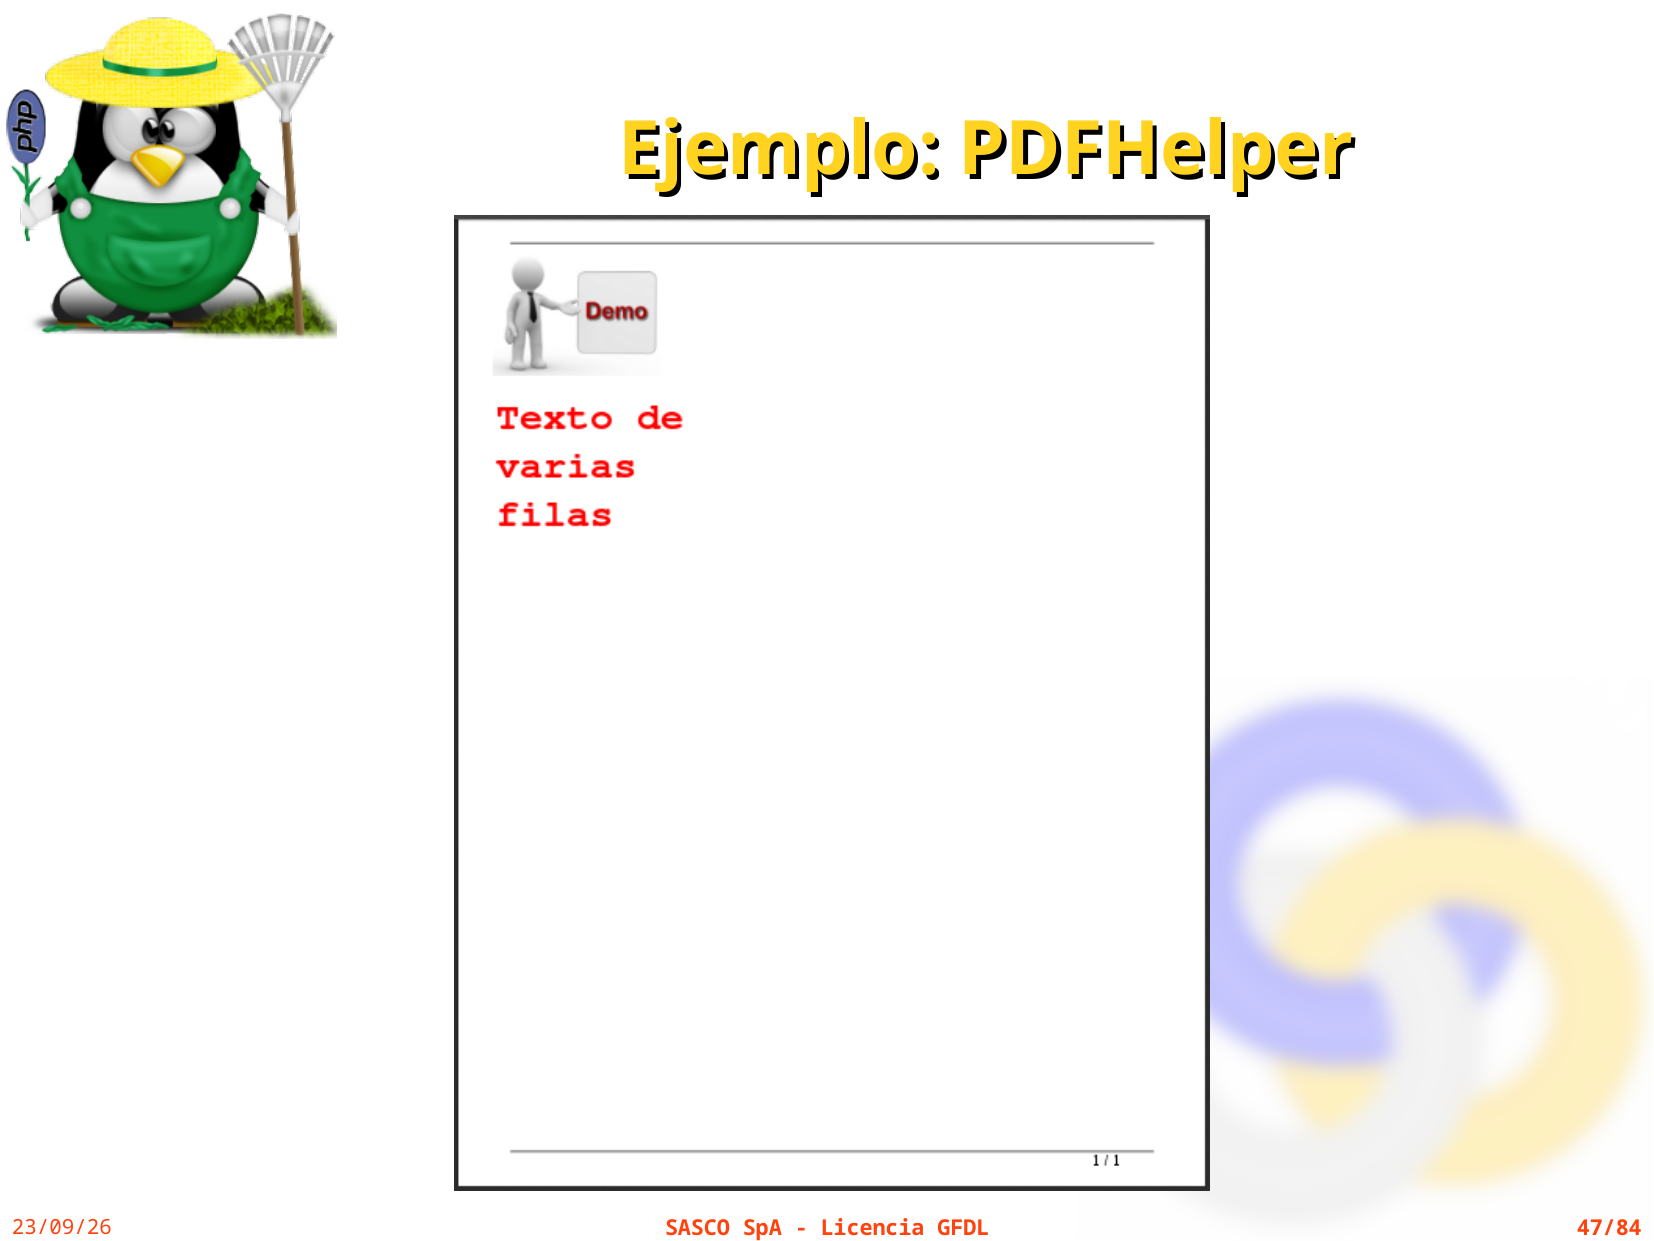

# Ejemplo: PDFHelper
SASCO SpA - Licencia GFDL
47